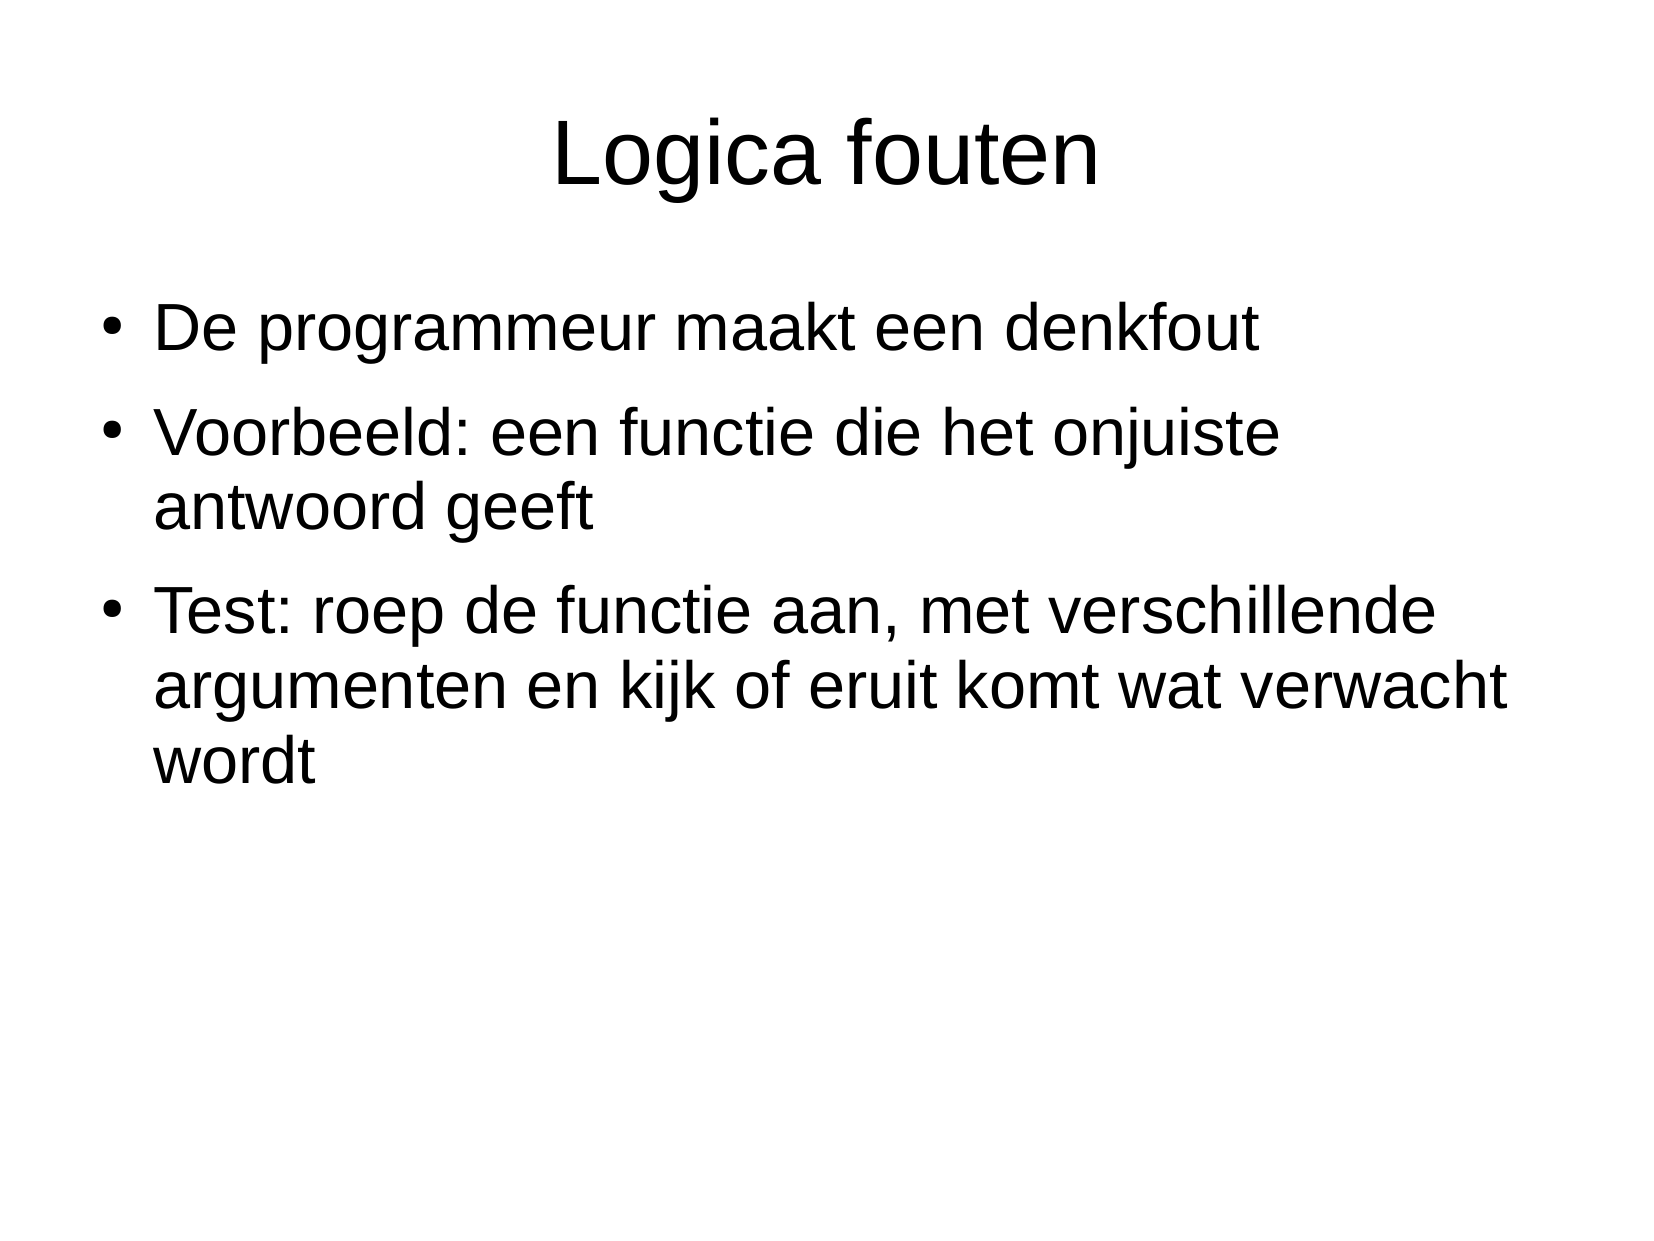

# Logica fouten
De programmeur maakt een denkfout
Voorbeeld: een functie die het onjuiste antwoord geeft
Test: roep de functie aan, met verschillende argumenten en kijk of eruit komt wat verwacht wordt